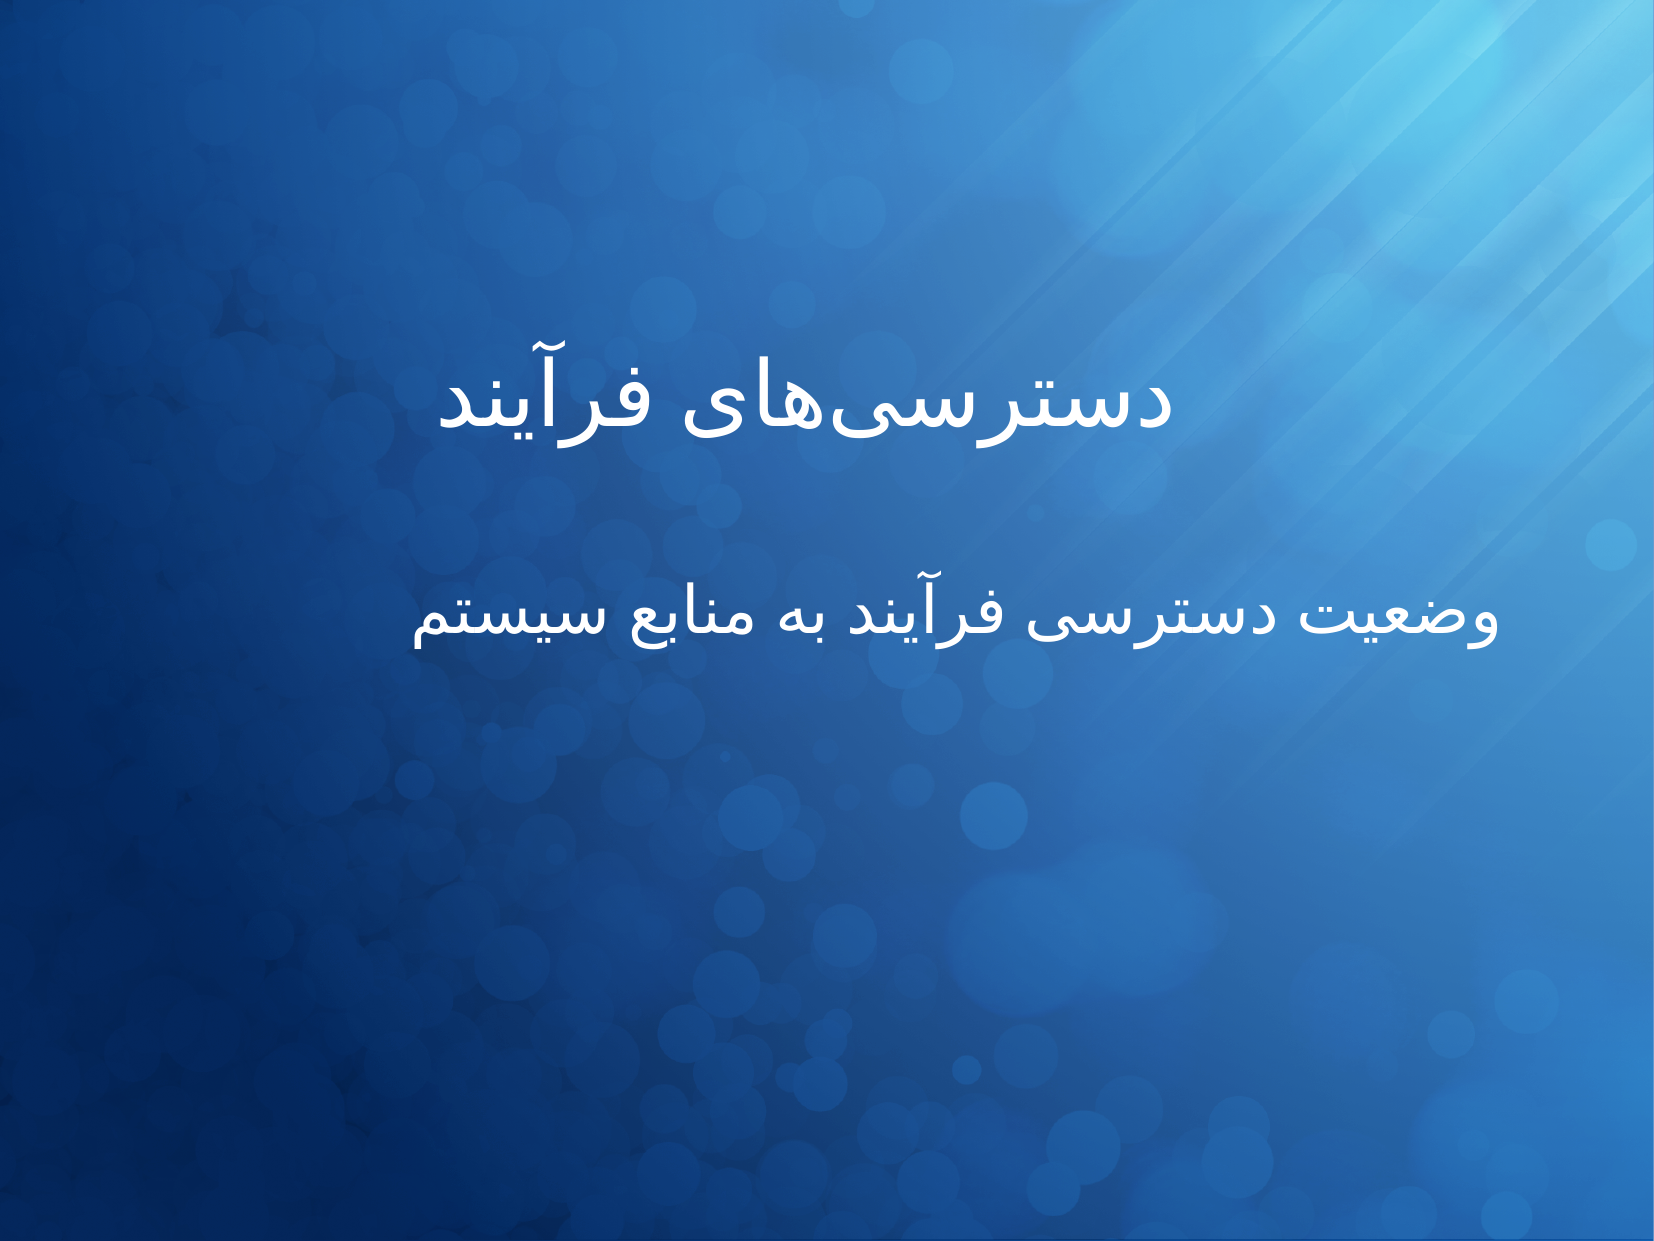

# دسترسی‌های فرآیند
وضعیت دسترسی فرآیند به منابع سیستم